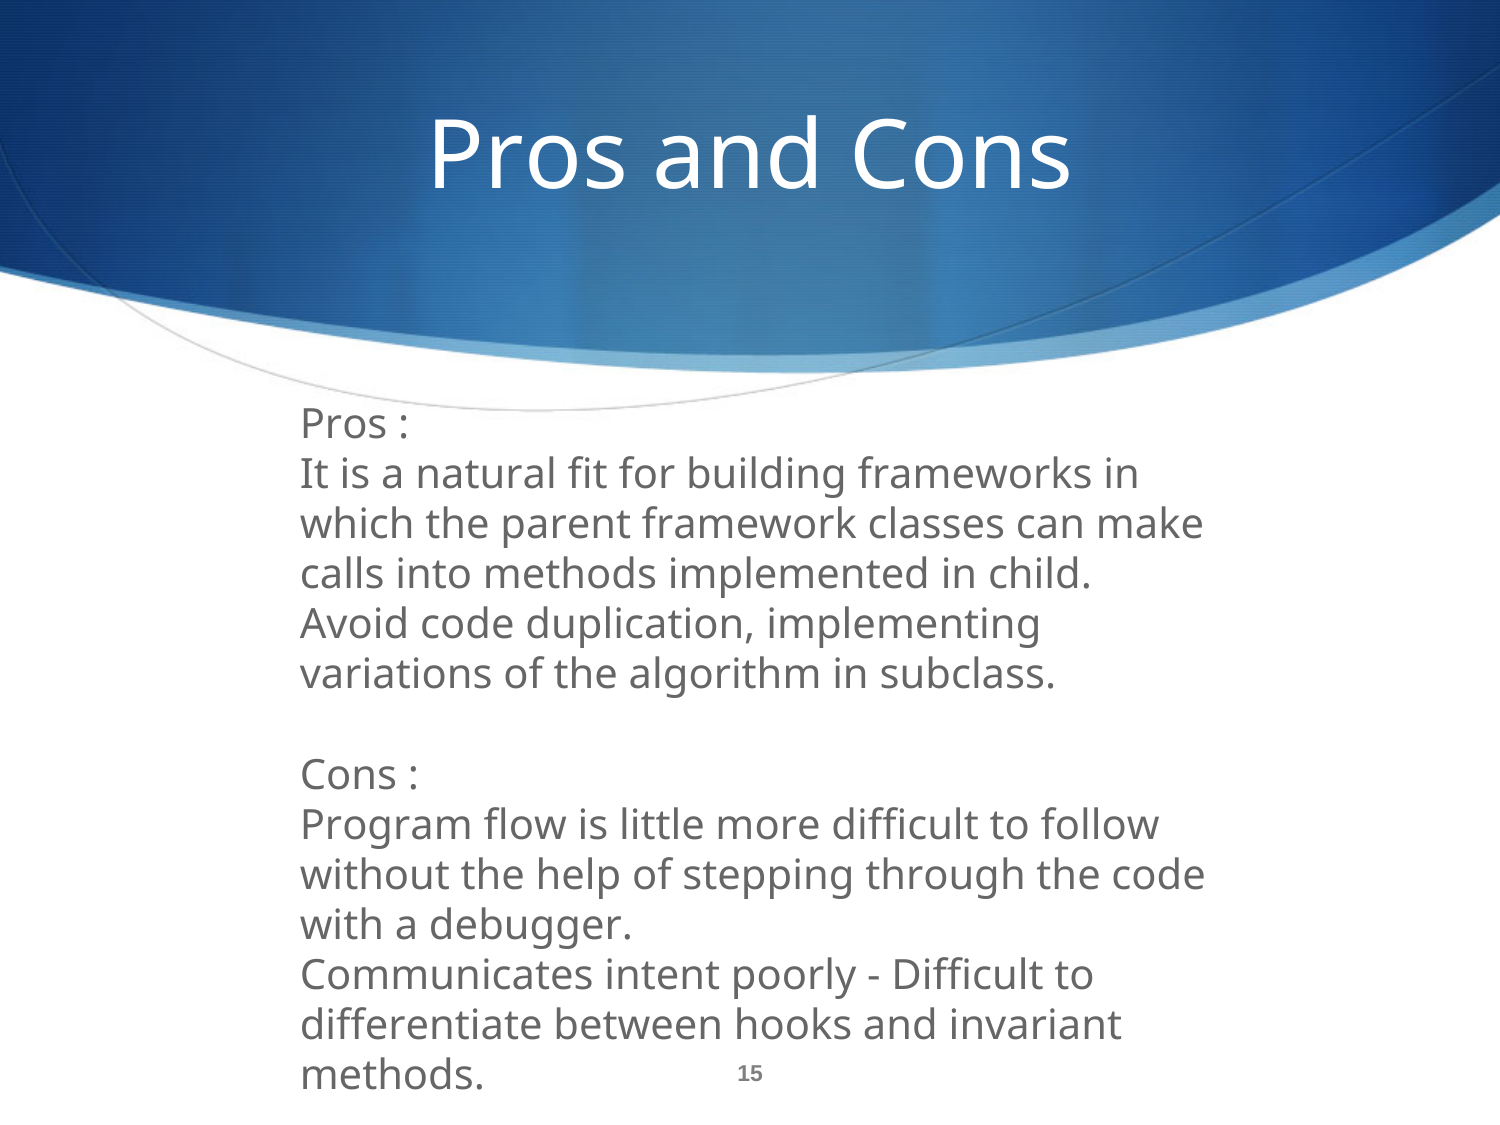

# Pros and Cons
Pros :
It is a natural fit for building frameworks in which the parent framework classes can make calls into methods implemented in child.
Avoid code duplication, implementing variations of the algorithm in subclass.
Cons :
Program flow is little more difficult to follow without the help of stepping through the code with a debugger.
Communicates intent poorly - Difficult to differentiate between hooks and invariant methods.